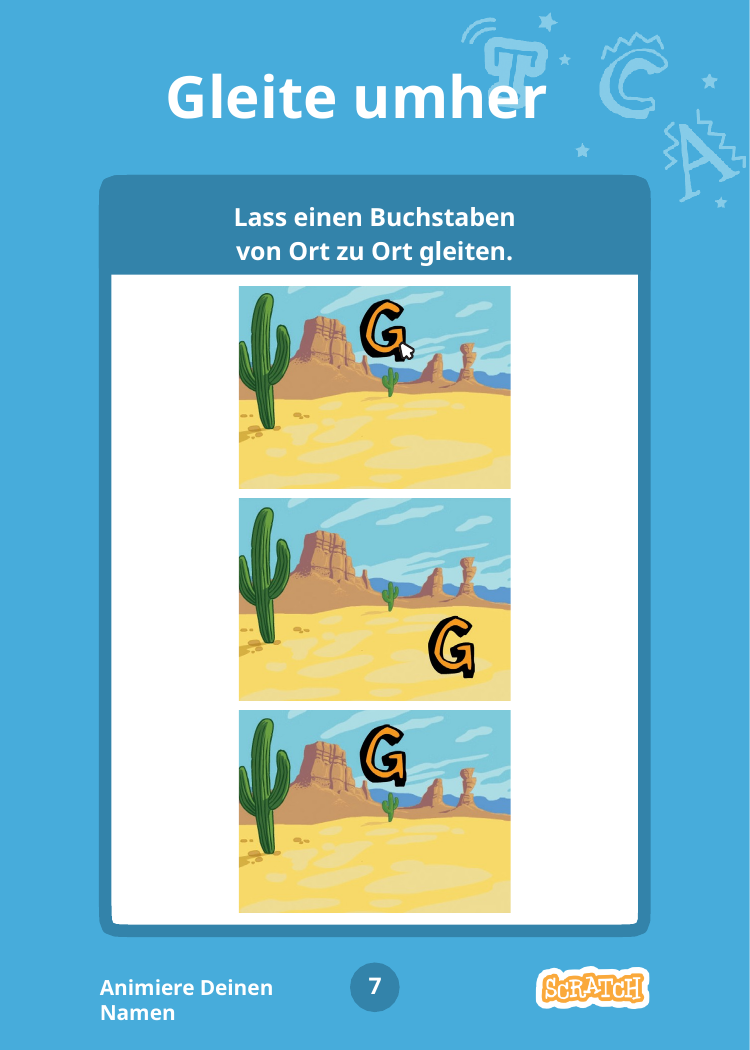

Gleite umher
Lass einen Buchstaben von Ort zu Ort gleiten.
7
Animiere Deinen Namen